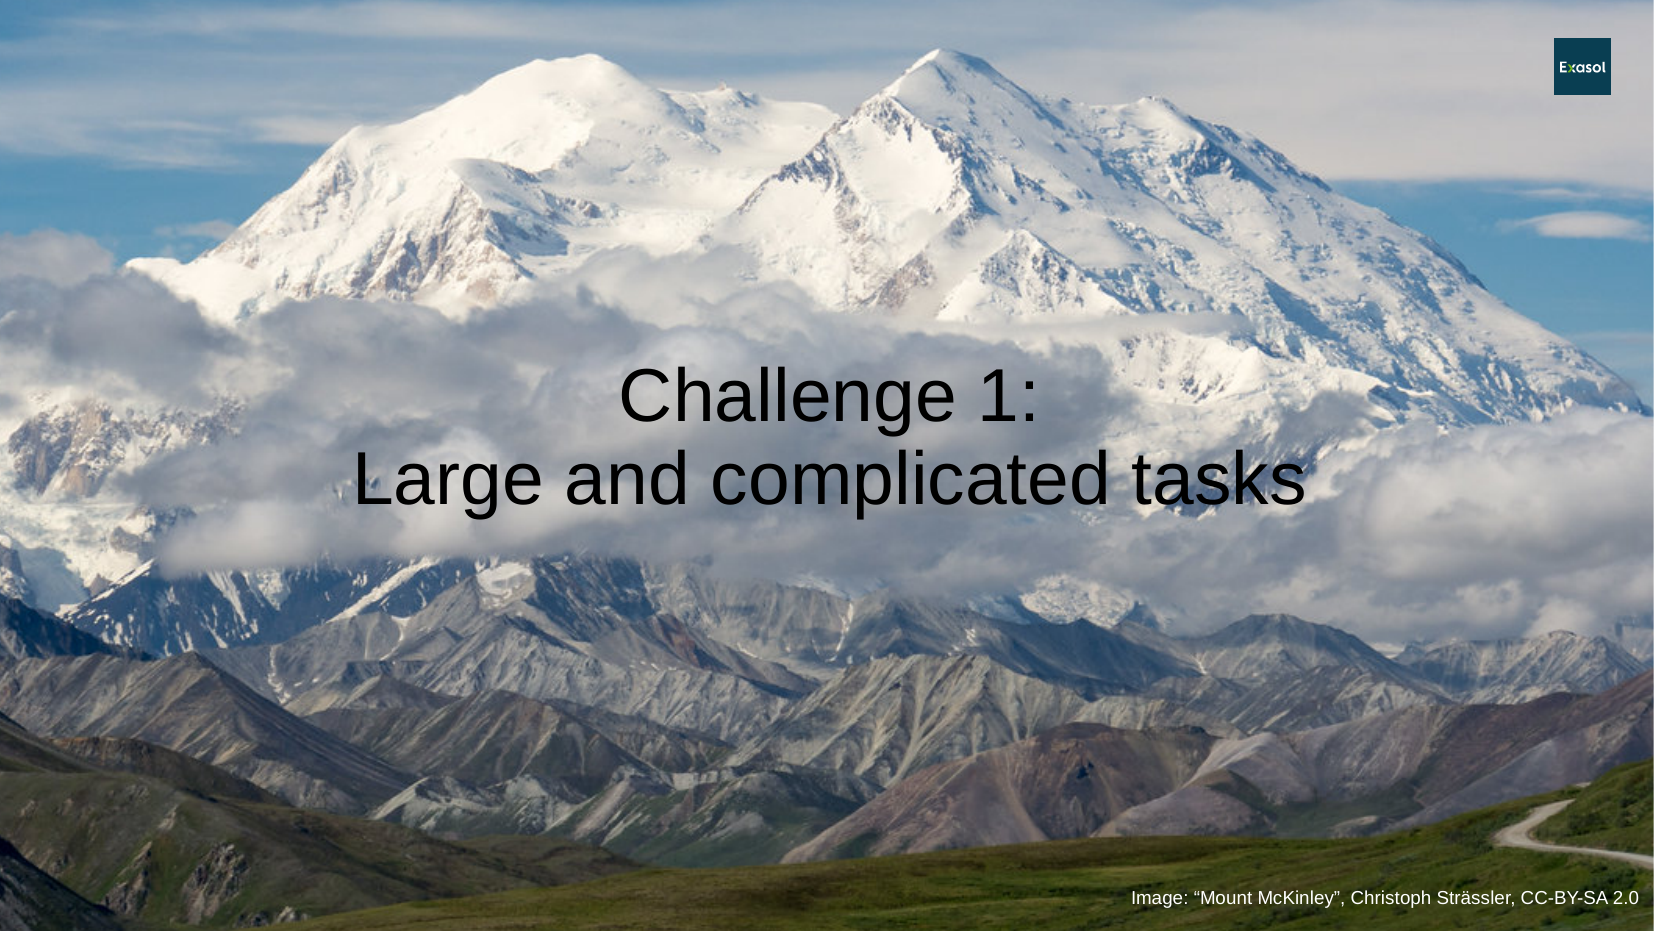

# Challenge 1:
Large and complicated tasks
Image: “Mount McKinley”, Christoph Strässler, CC-BY-SA 2.0